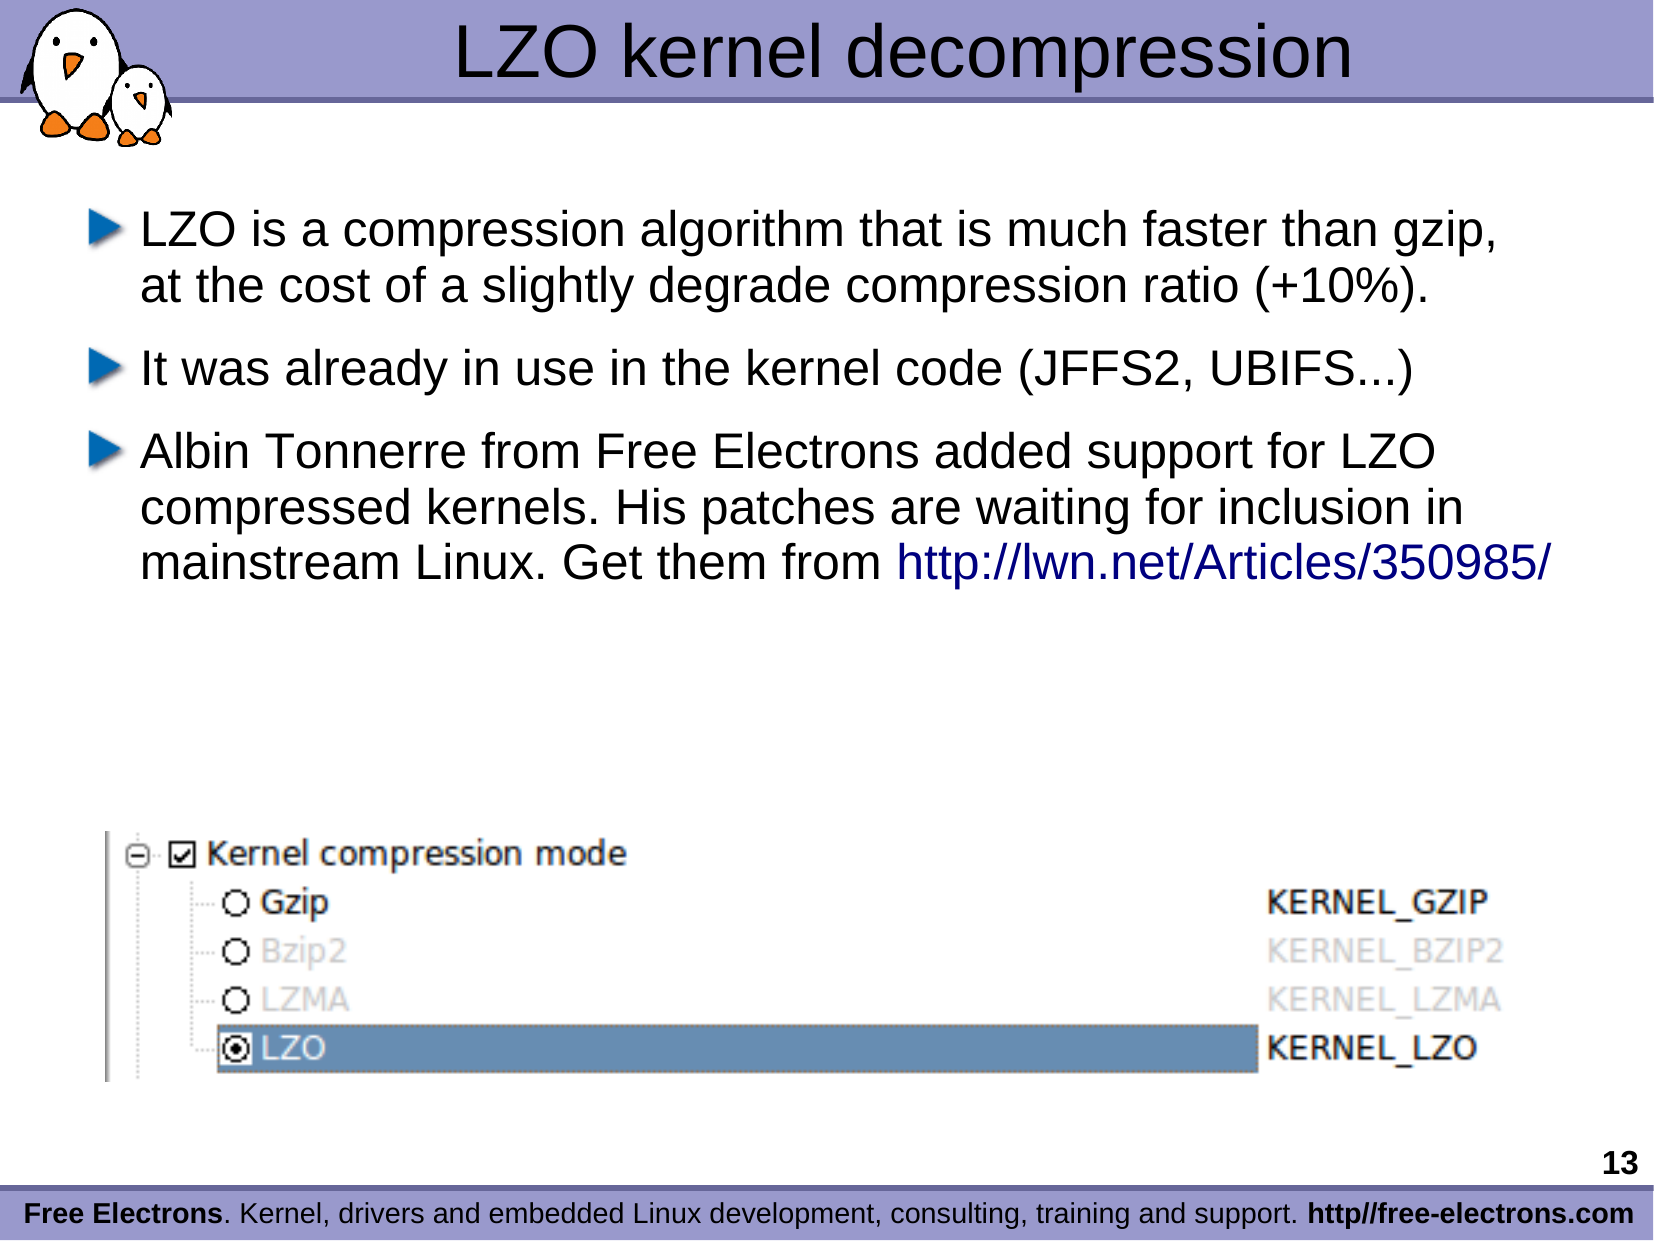

# LZO kernel decompression
LZO is a compression algorithm that is much faster than gzip,
at the cost of a slightly degrade compression ratio (+10%).
It was already in use in the kernel code (JFFS2, UBIFS...)
Albin Tonnerre from Free Electrons added support for LZO compressed kernels. His patches are waiting for inclusion in mainstream Linux. Get them from http://lwn.net/Articles/350985/